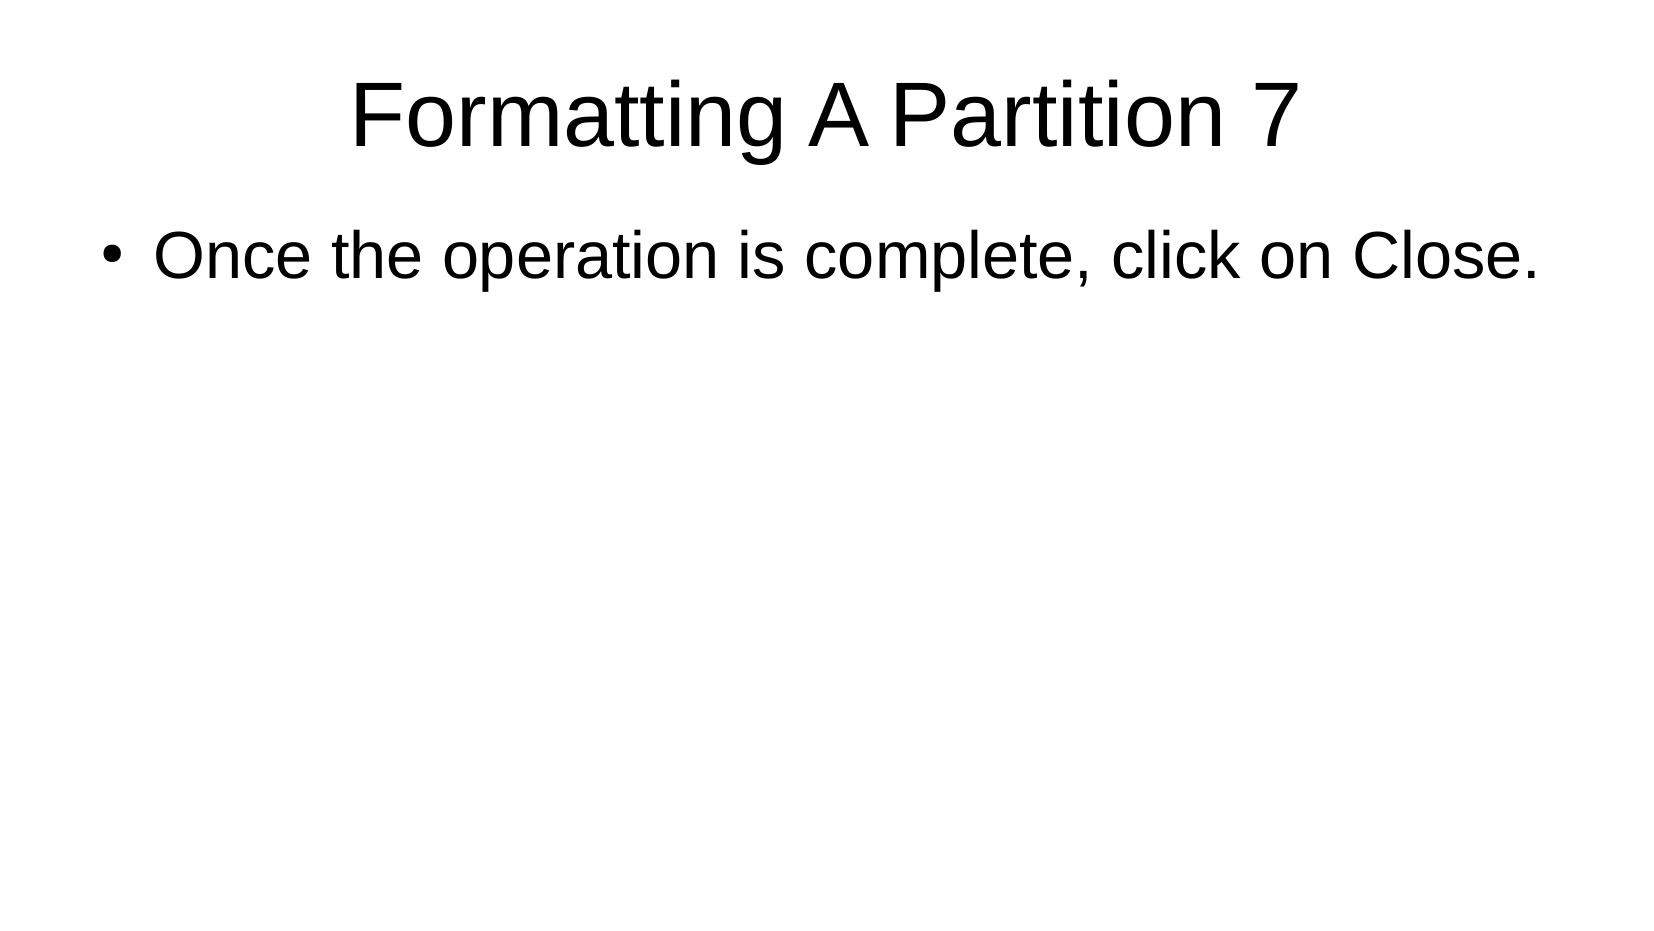

# Formatting A Partition 7
Once the operation is complete, click on Close.